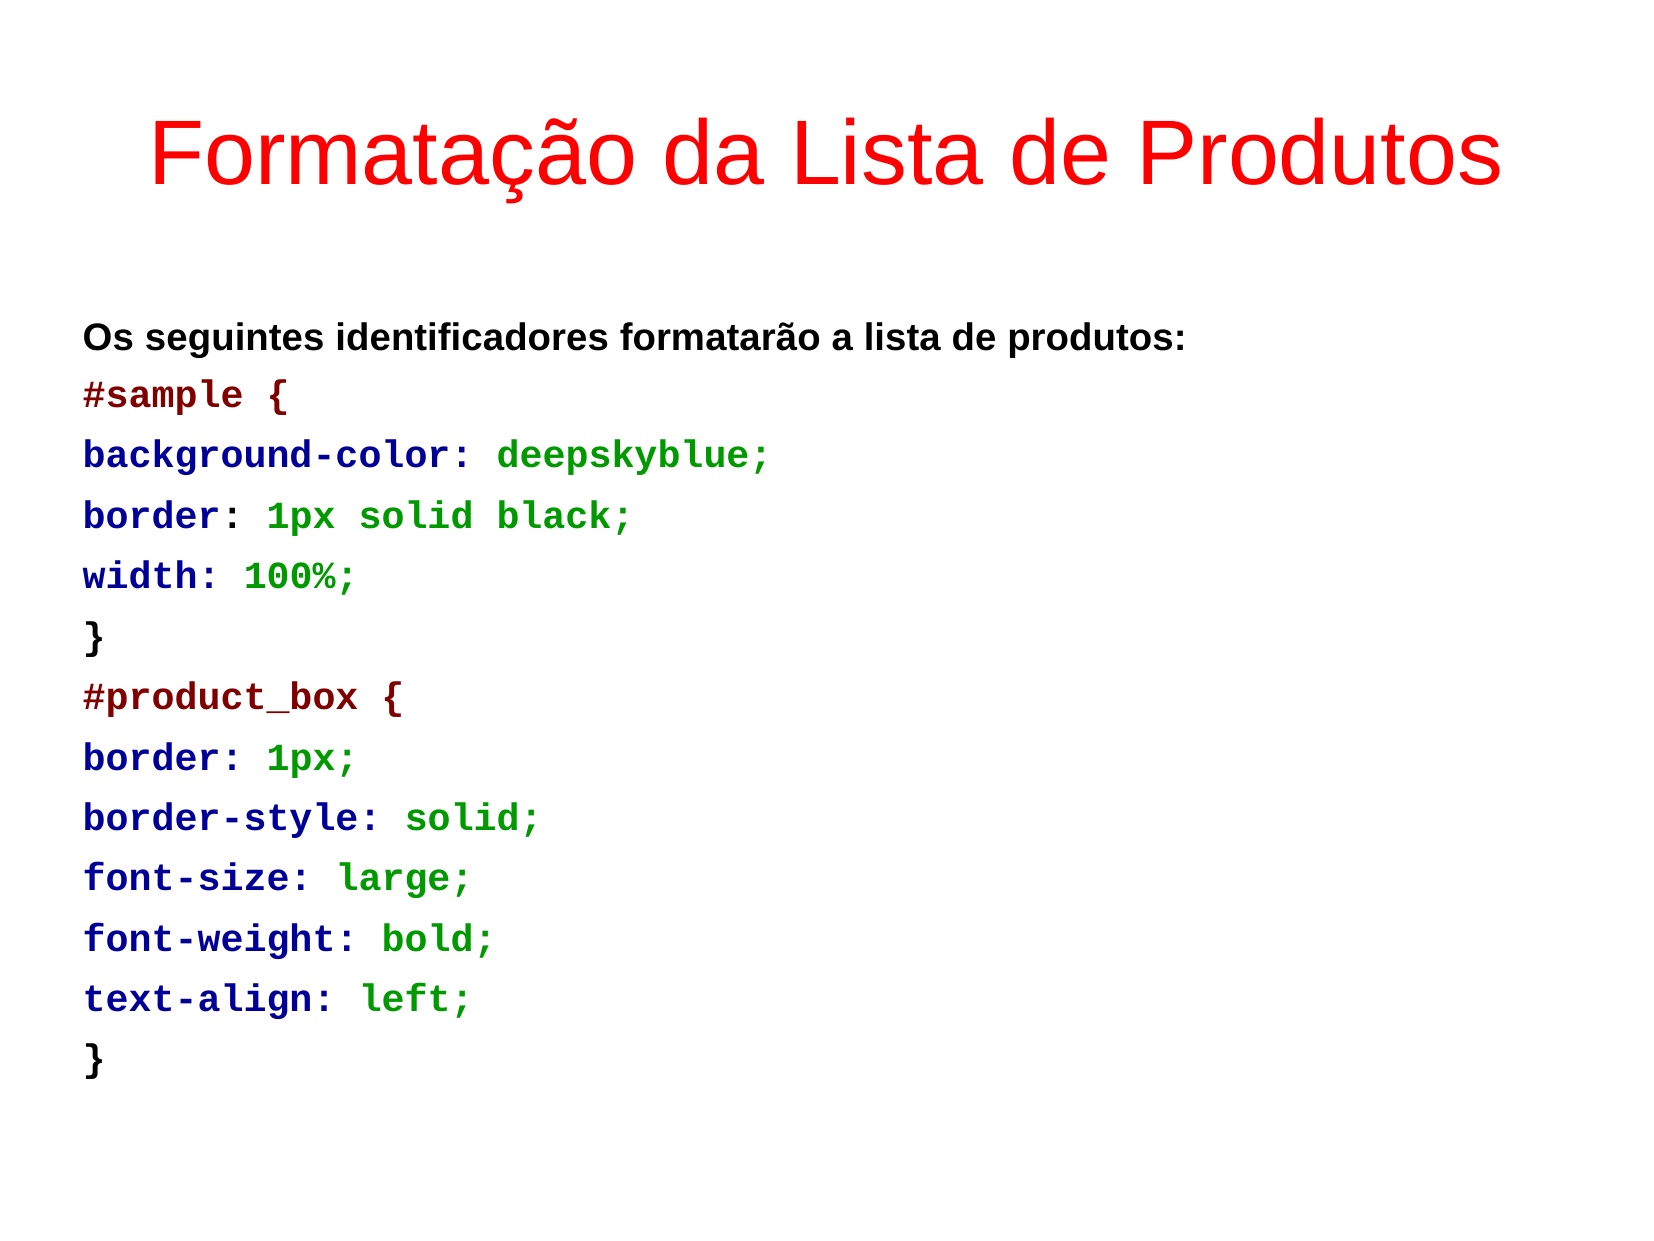

# Formatação da Lista de Produtos
Os seguintes identificadores formatarão a lista de produtos:
#sample {
background-color: deepskyblue;
border: 1px solid black;
width: 100%;
}
#product_box {
border: 1px;
border-style: solid;
font-size: large;
font-weight: bold;
text-align: left;
}